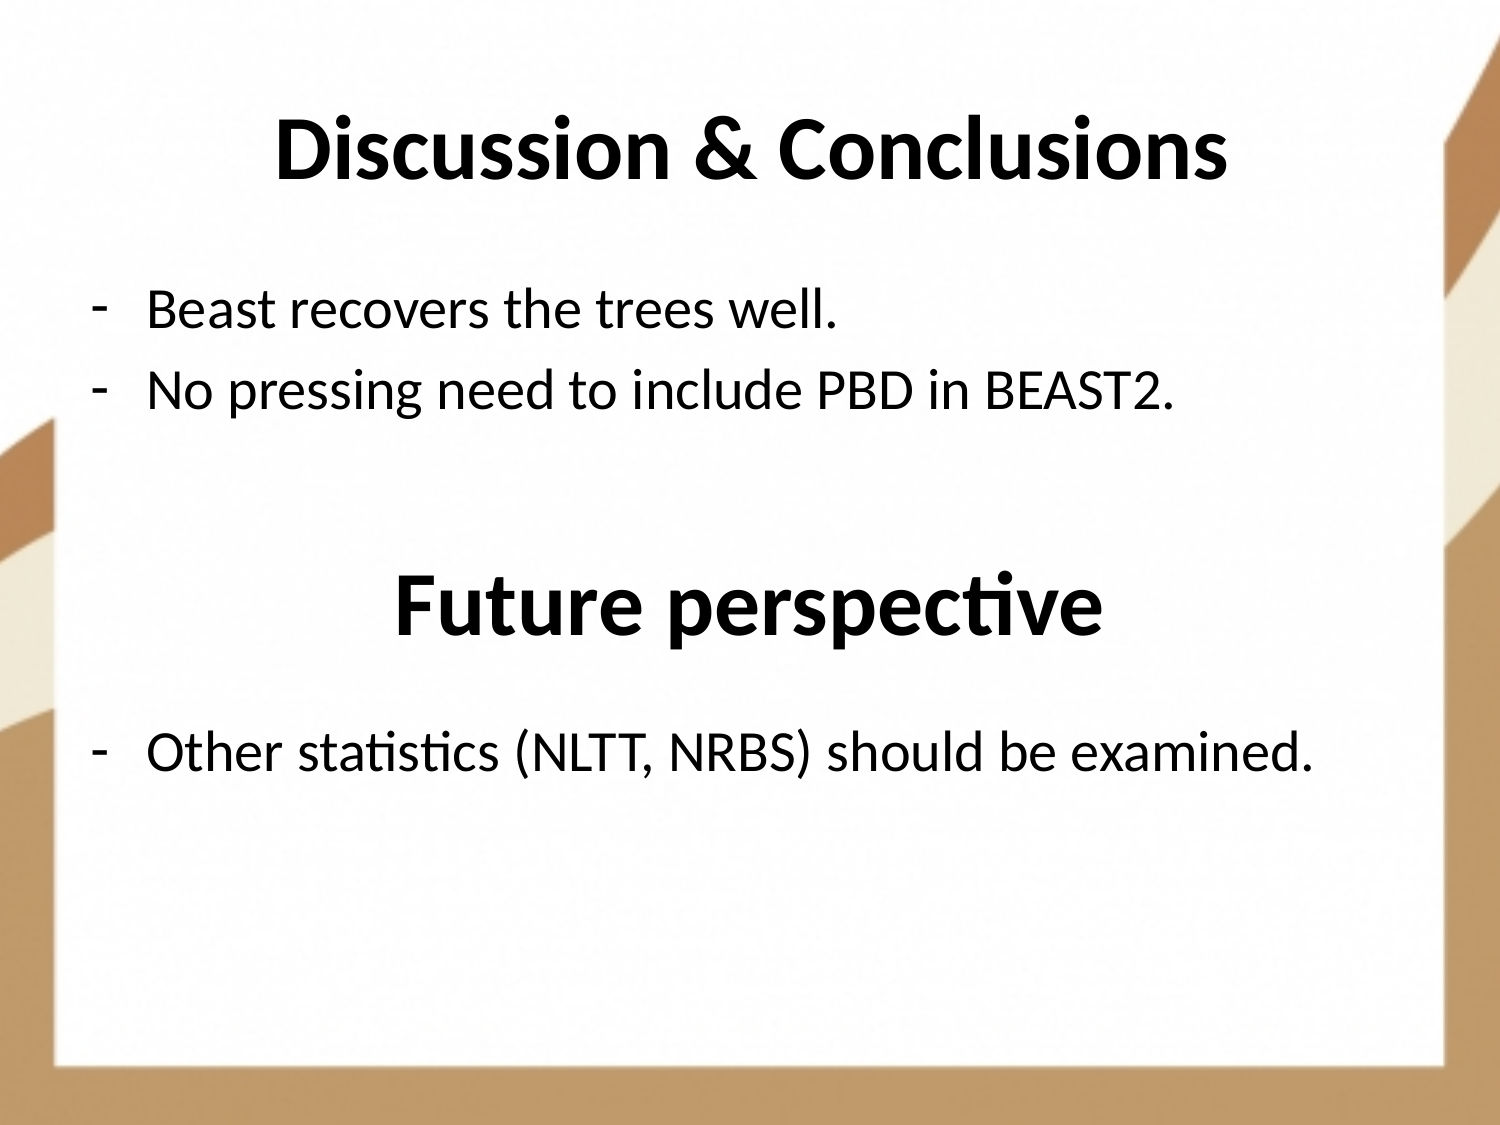

# Discussion & Conclusions
Beast recovers the trees well.
No pressing need to include PBD in BEAST2.
Other statistics (NLTT, NRBS) should be examined.
Future perspective